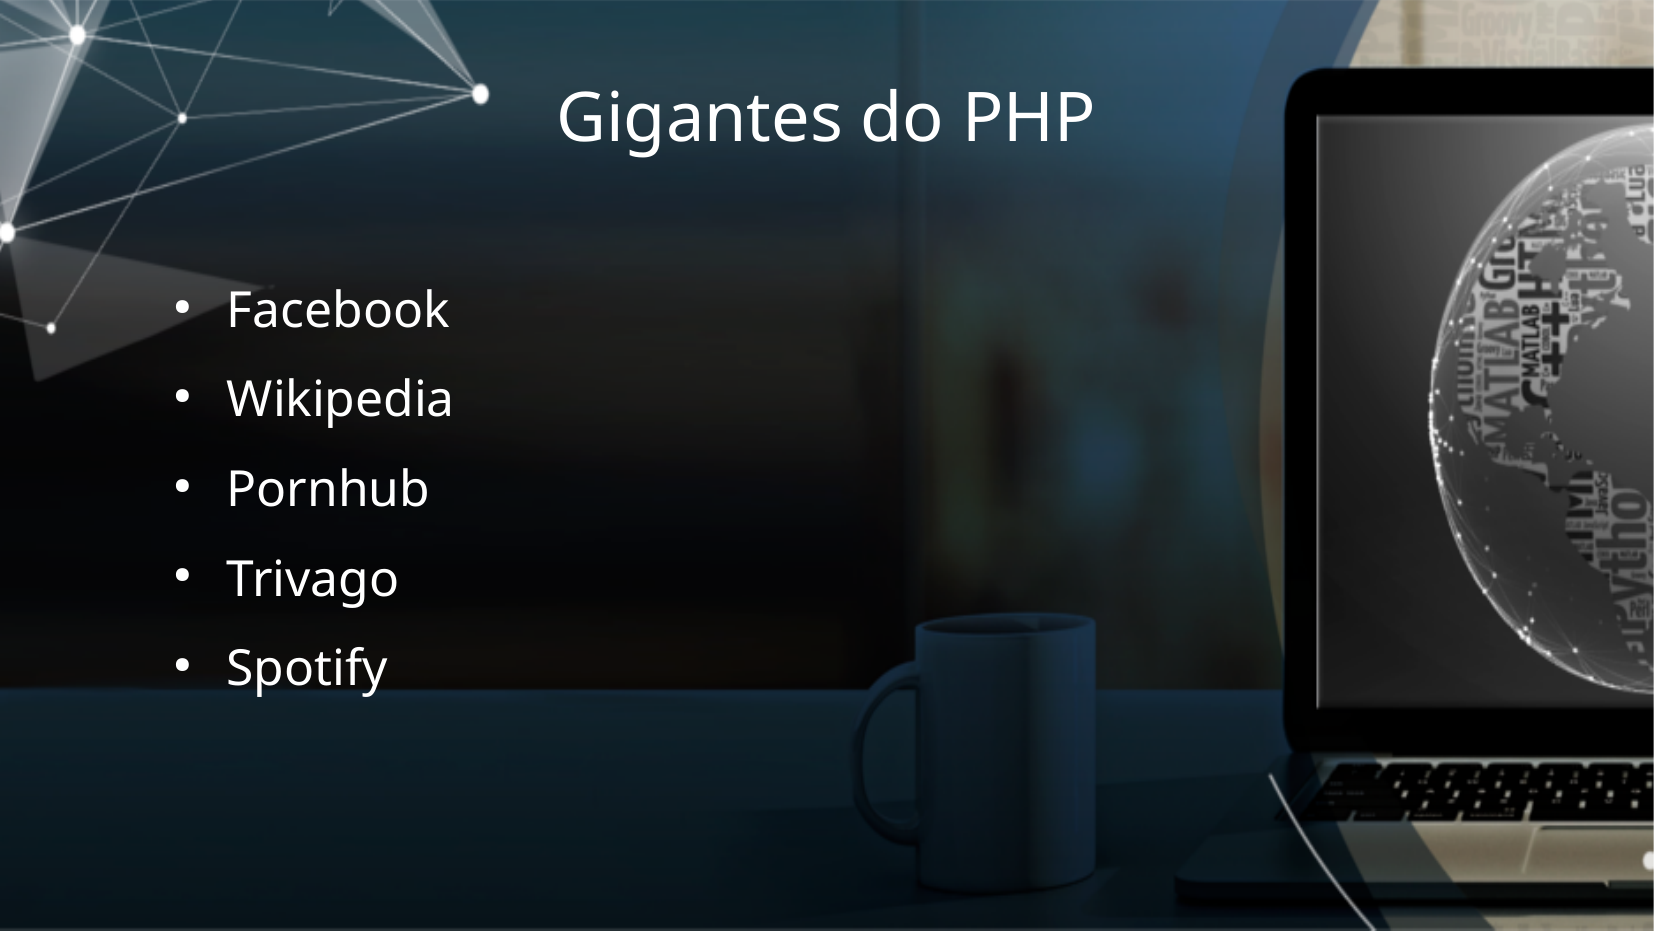

# Gigantes do PHP
Facebook
Wikipedia
Pornhub
Trivago
Spotify